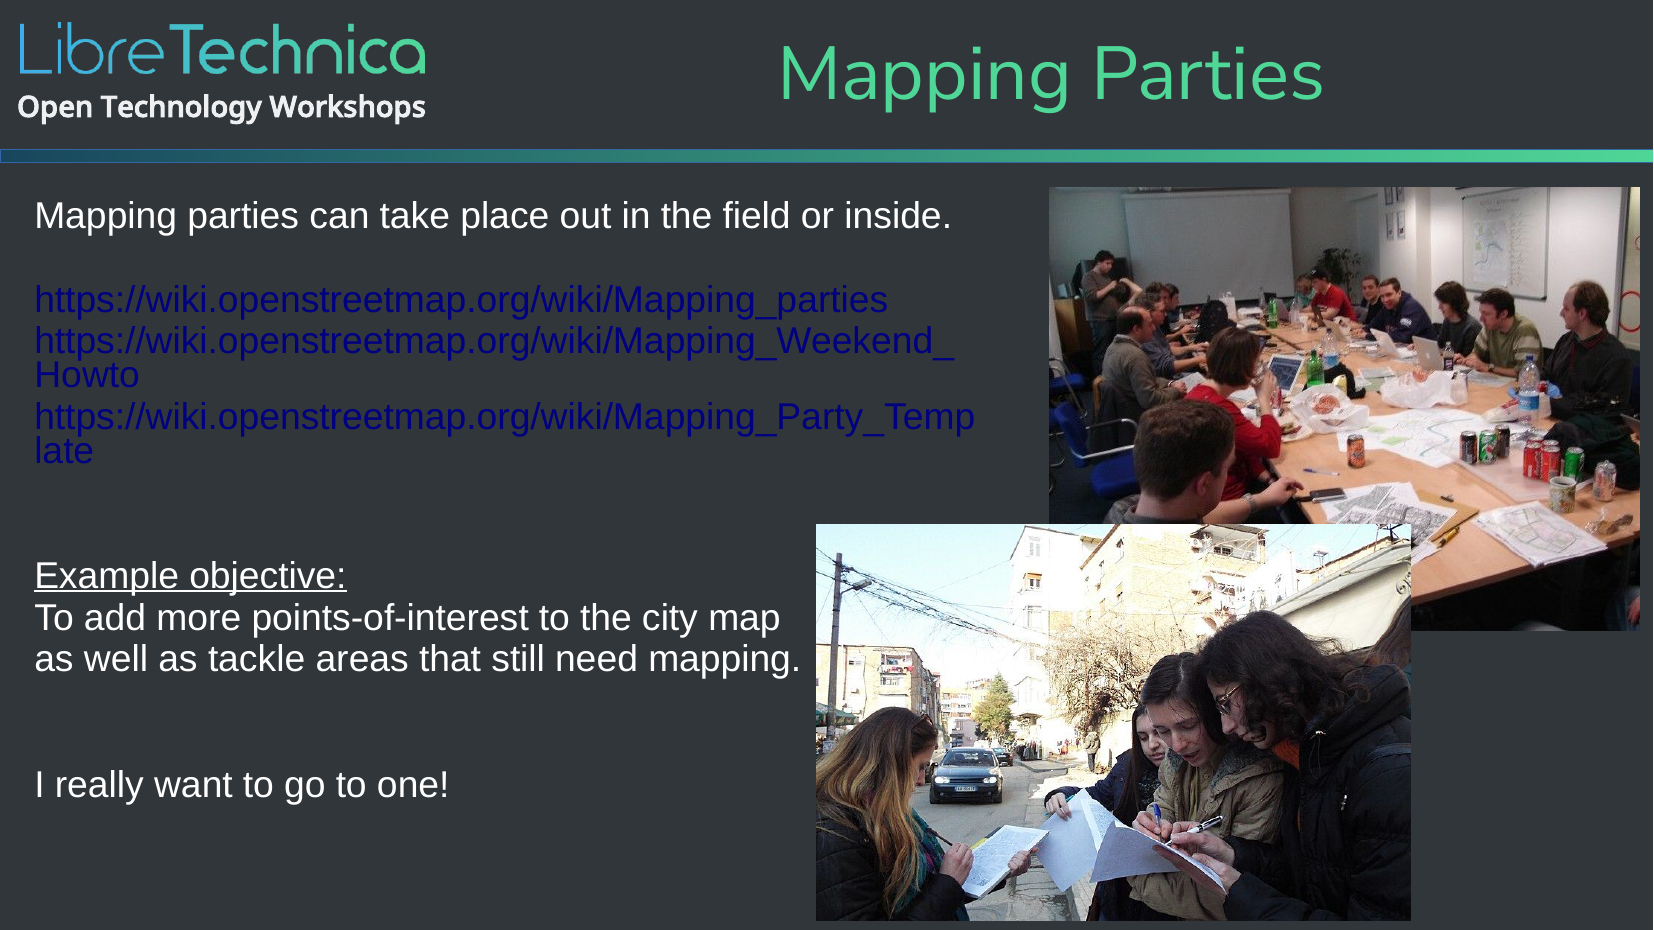

Mapping Parties
# Open Technology Workshops
Mapping parties can take place out in the field or inside.
https://wiki.openstreetmap.org/wiki/Mapping_parties
https://wiki.openstreetmap.org/wiki/Mapping_Weekend_Howto
https://wiki.openstreetmap.org/wiki/Mapping_Party_Template
Example objective:
To add more points-of-interest to the city map
as well as tackle areas that still need mapping.
I really want to go to one!